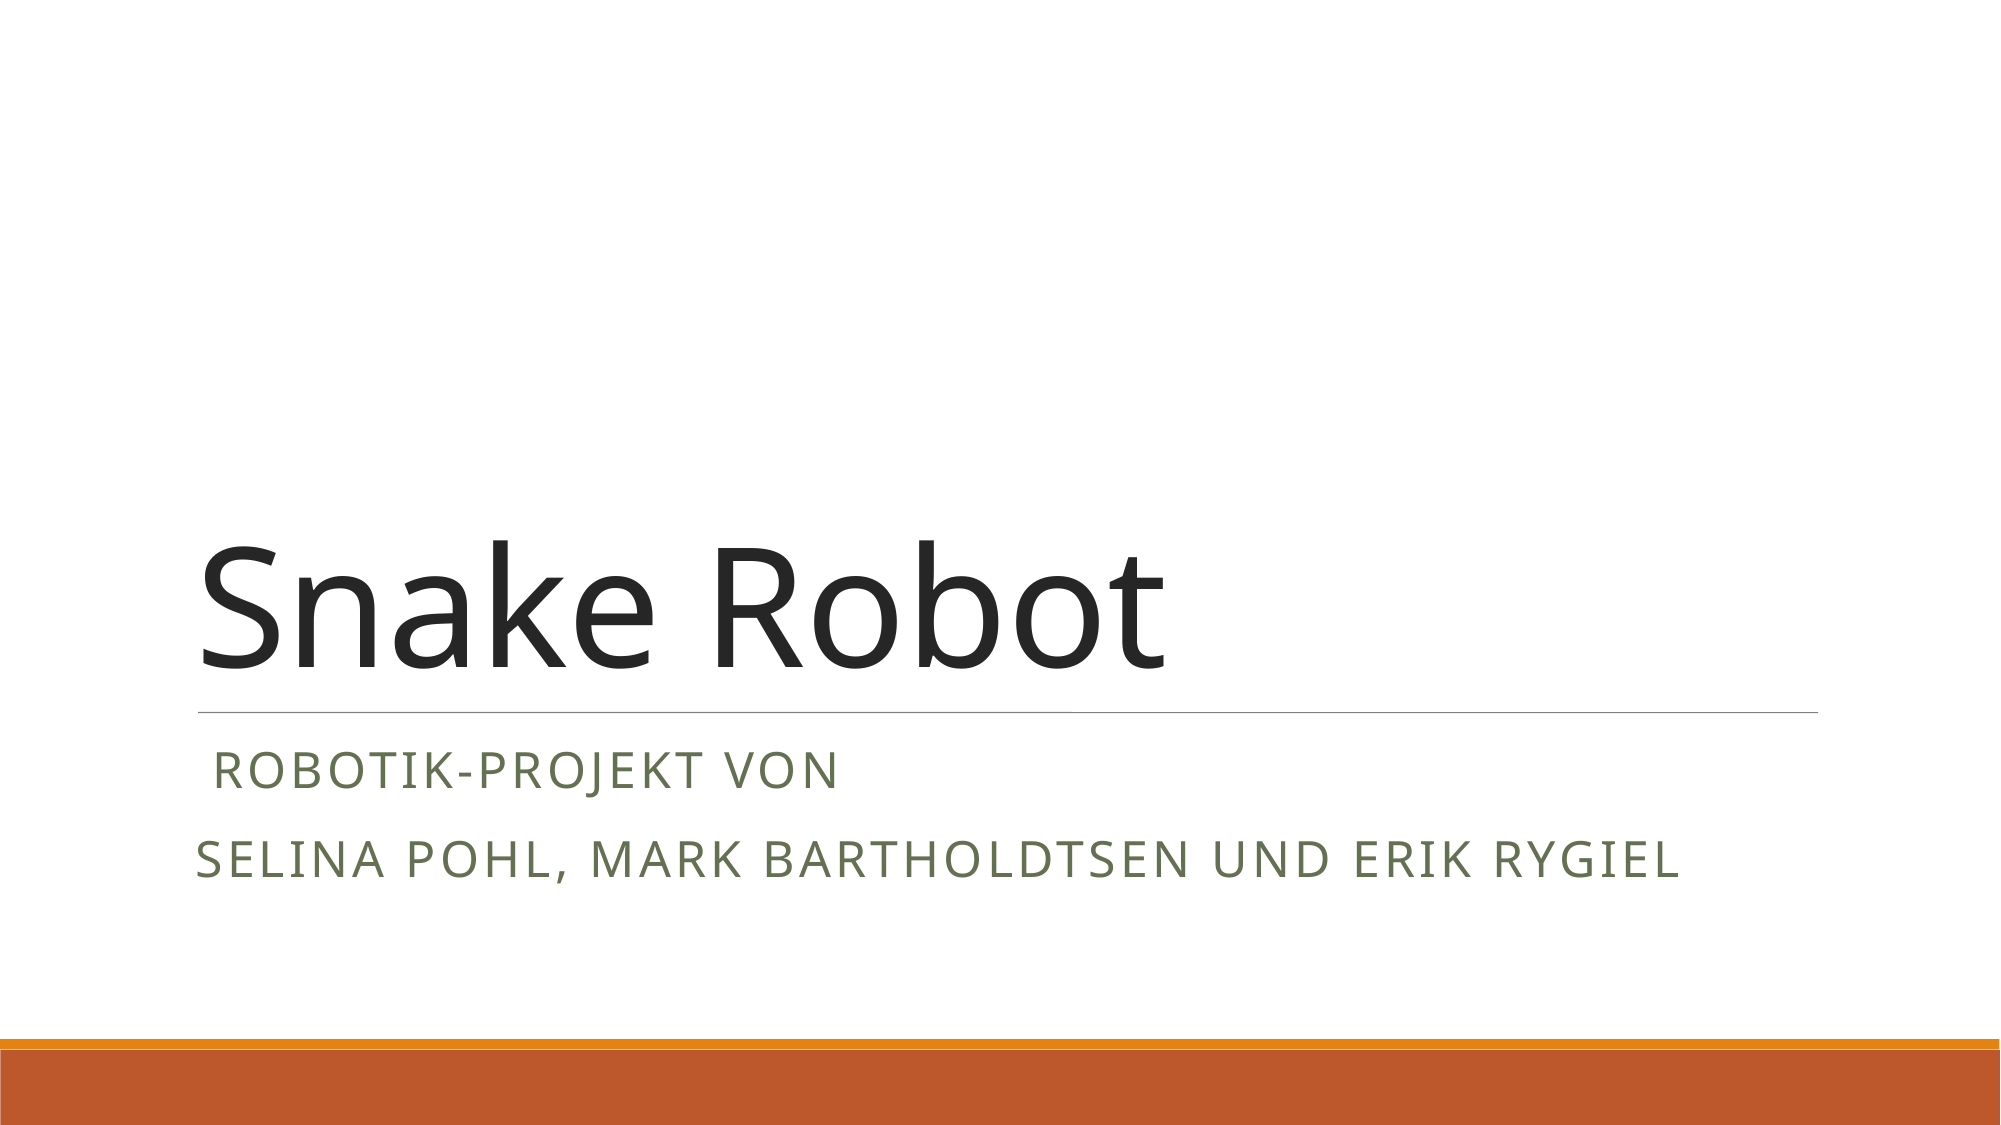

# Snake Robot
 Robotik-Projekt von
Selina Pohl, Mark Bartholdtsen und Erik Rygiel